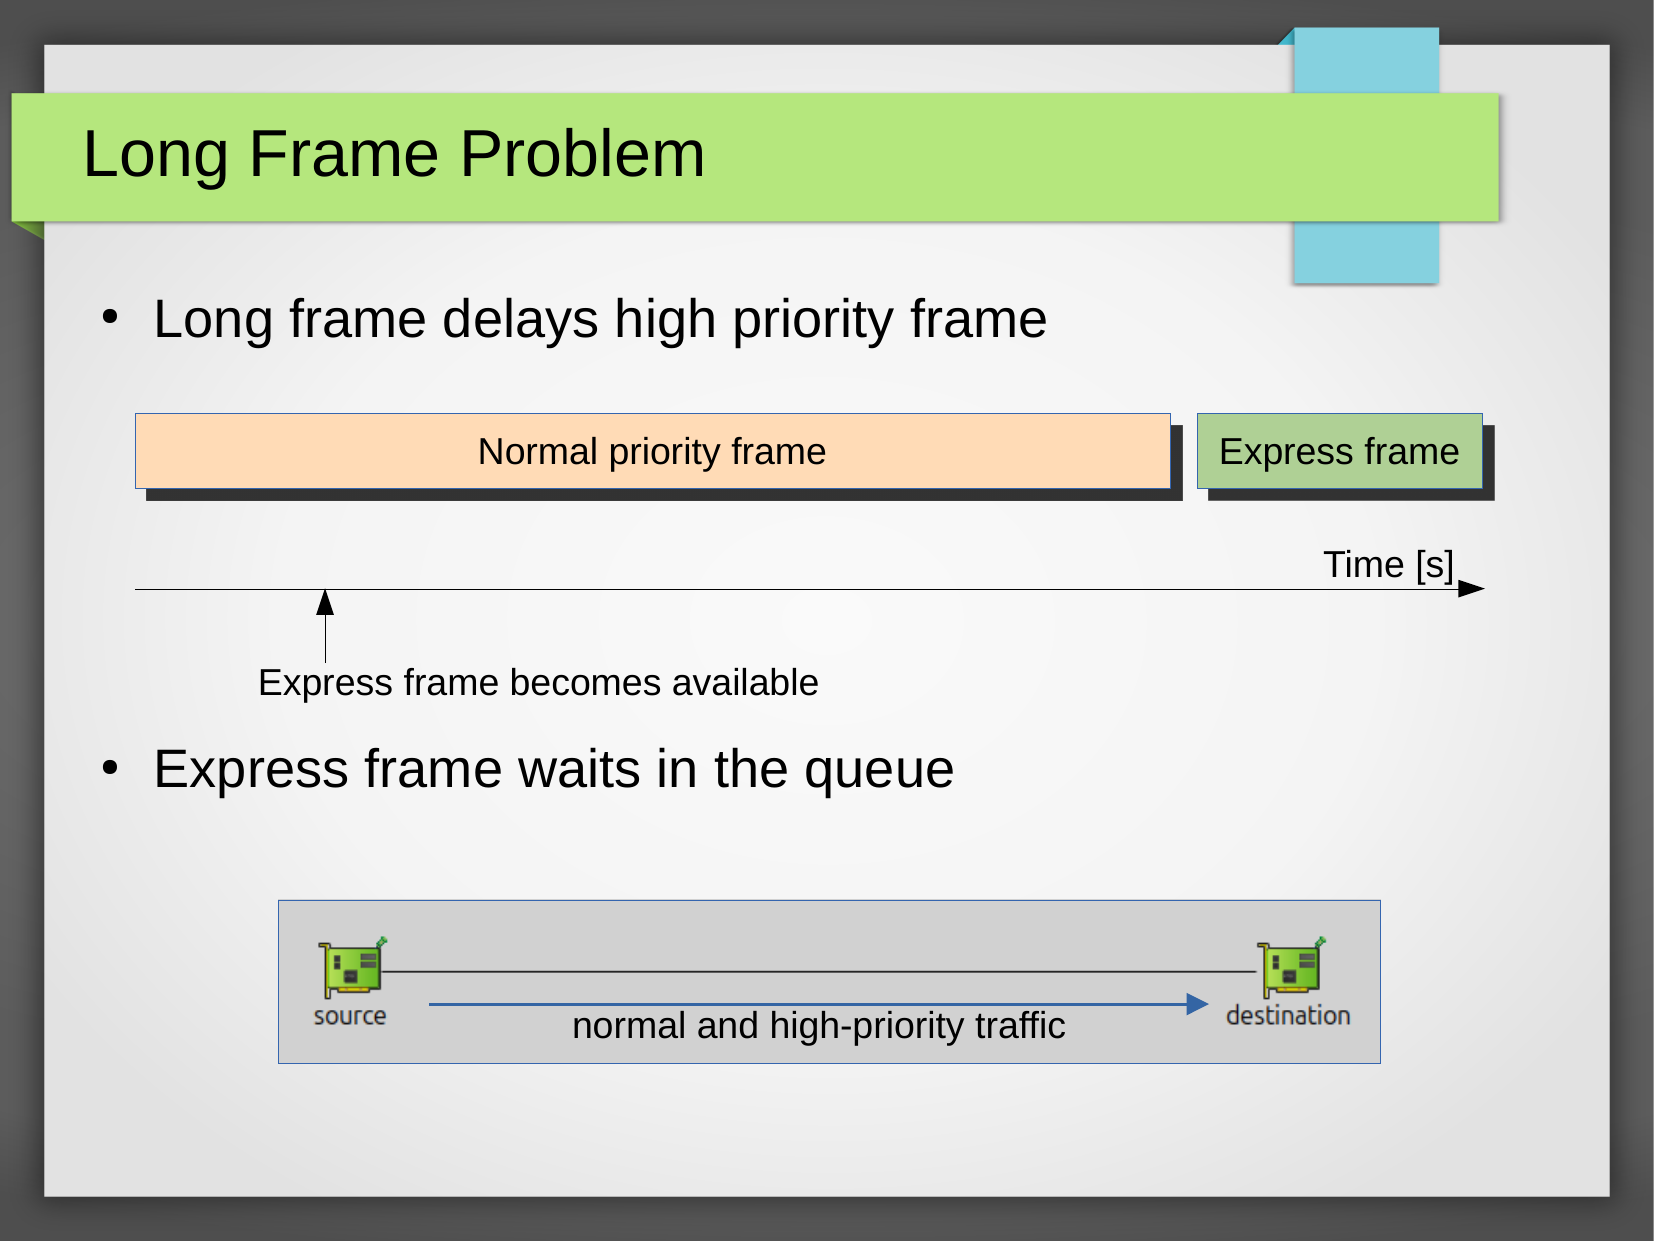

Long Frame Problem
# Long frame delays high priority frame
Express frame waits in the queue
Normal priority frame
Express frame
Time [s]
Express frame becomes available
normal and high-priority traffic